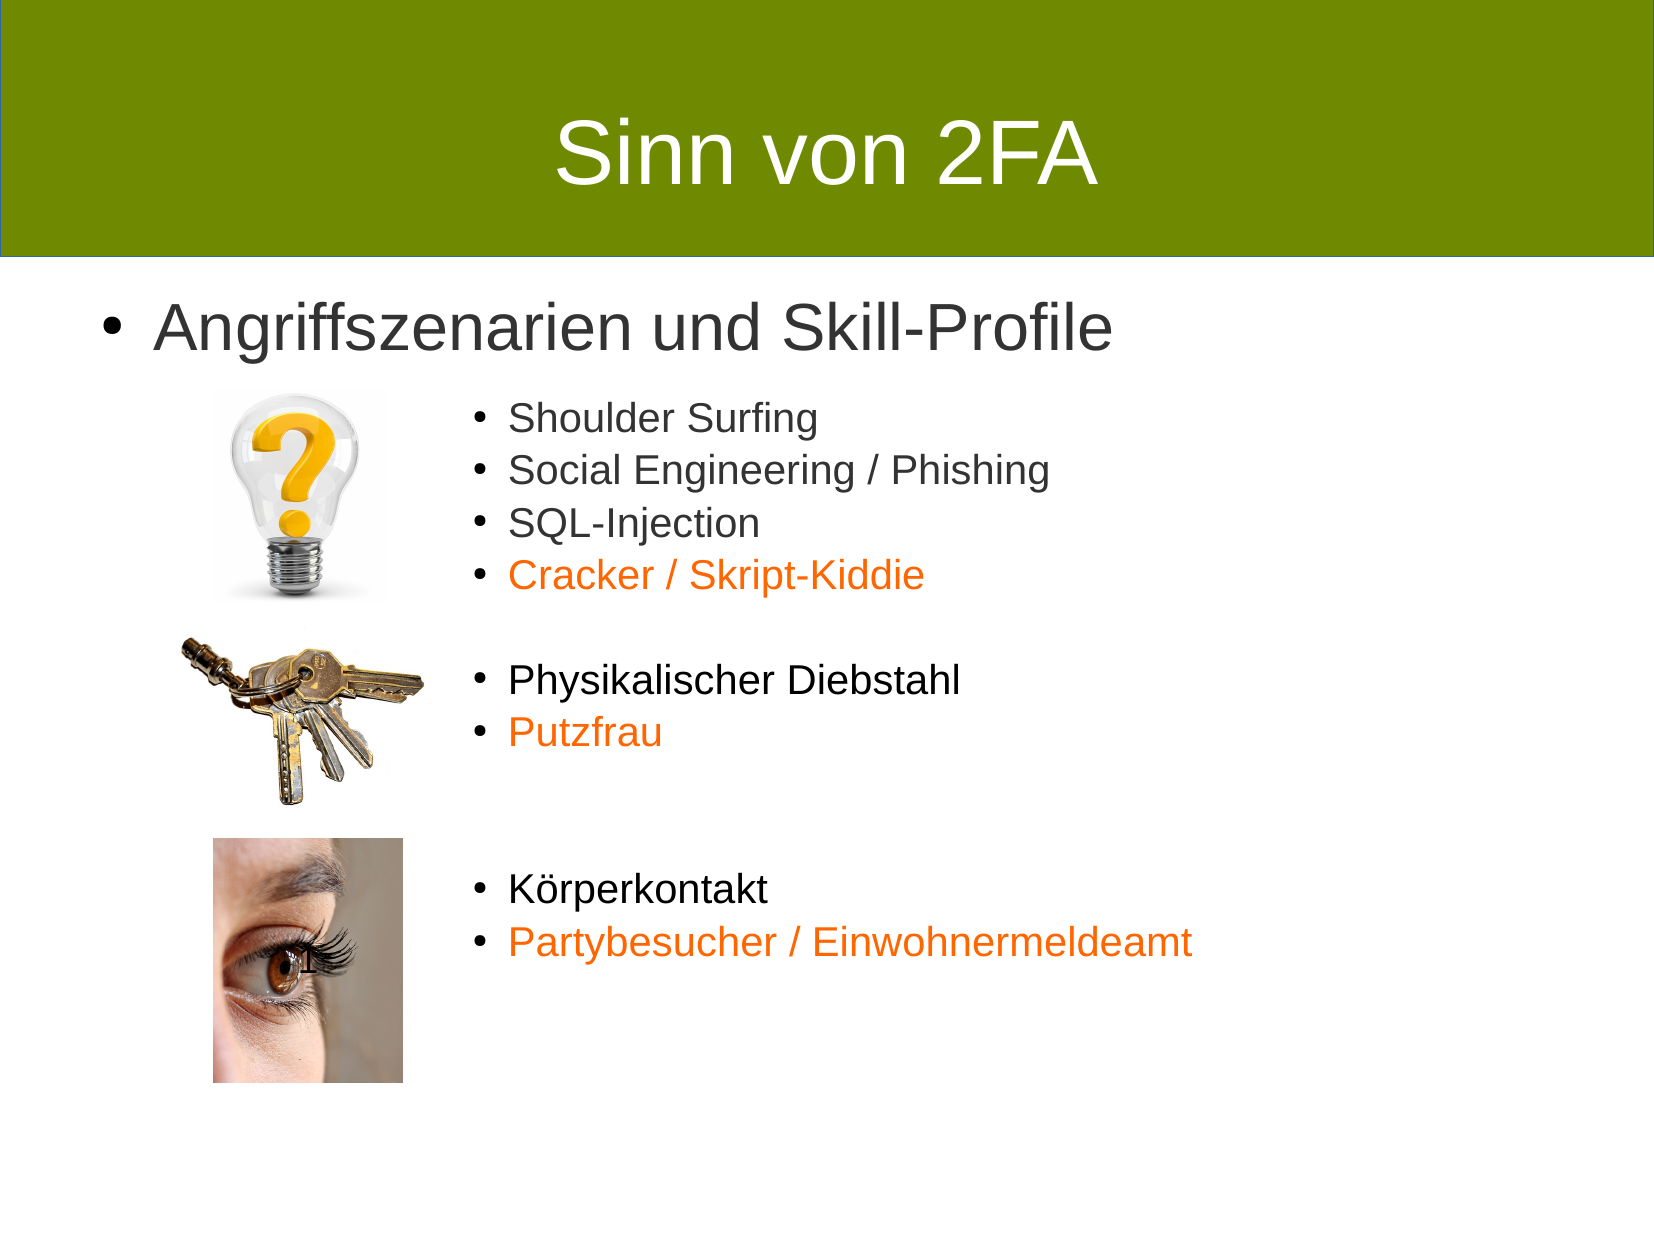

# Sinn von 2FA
Angriffszenarien und Skill-Profile
Shoulder Surfing
Social Engineering / Phishing
SQL-Injection
Cracker / Skript-Kiddie
Physikalischer Diebstahl
Putzfrau
Körperkontakt
Partybesucher / Einwohnermeldeamt
1